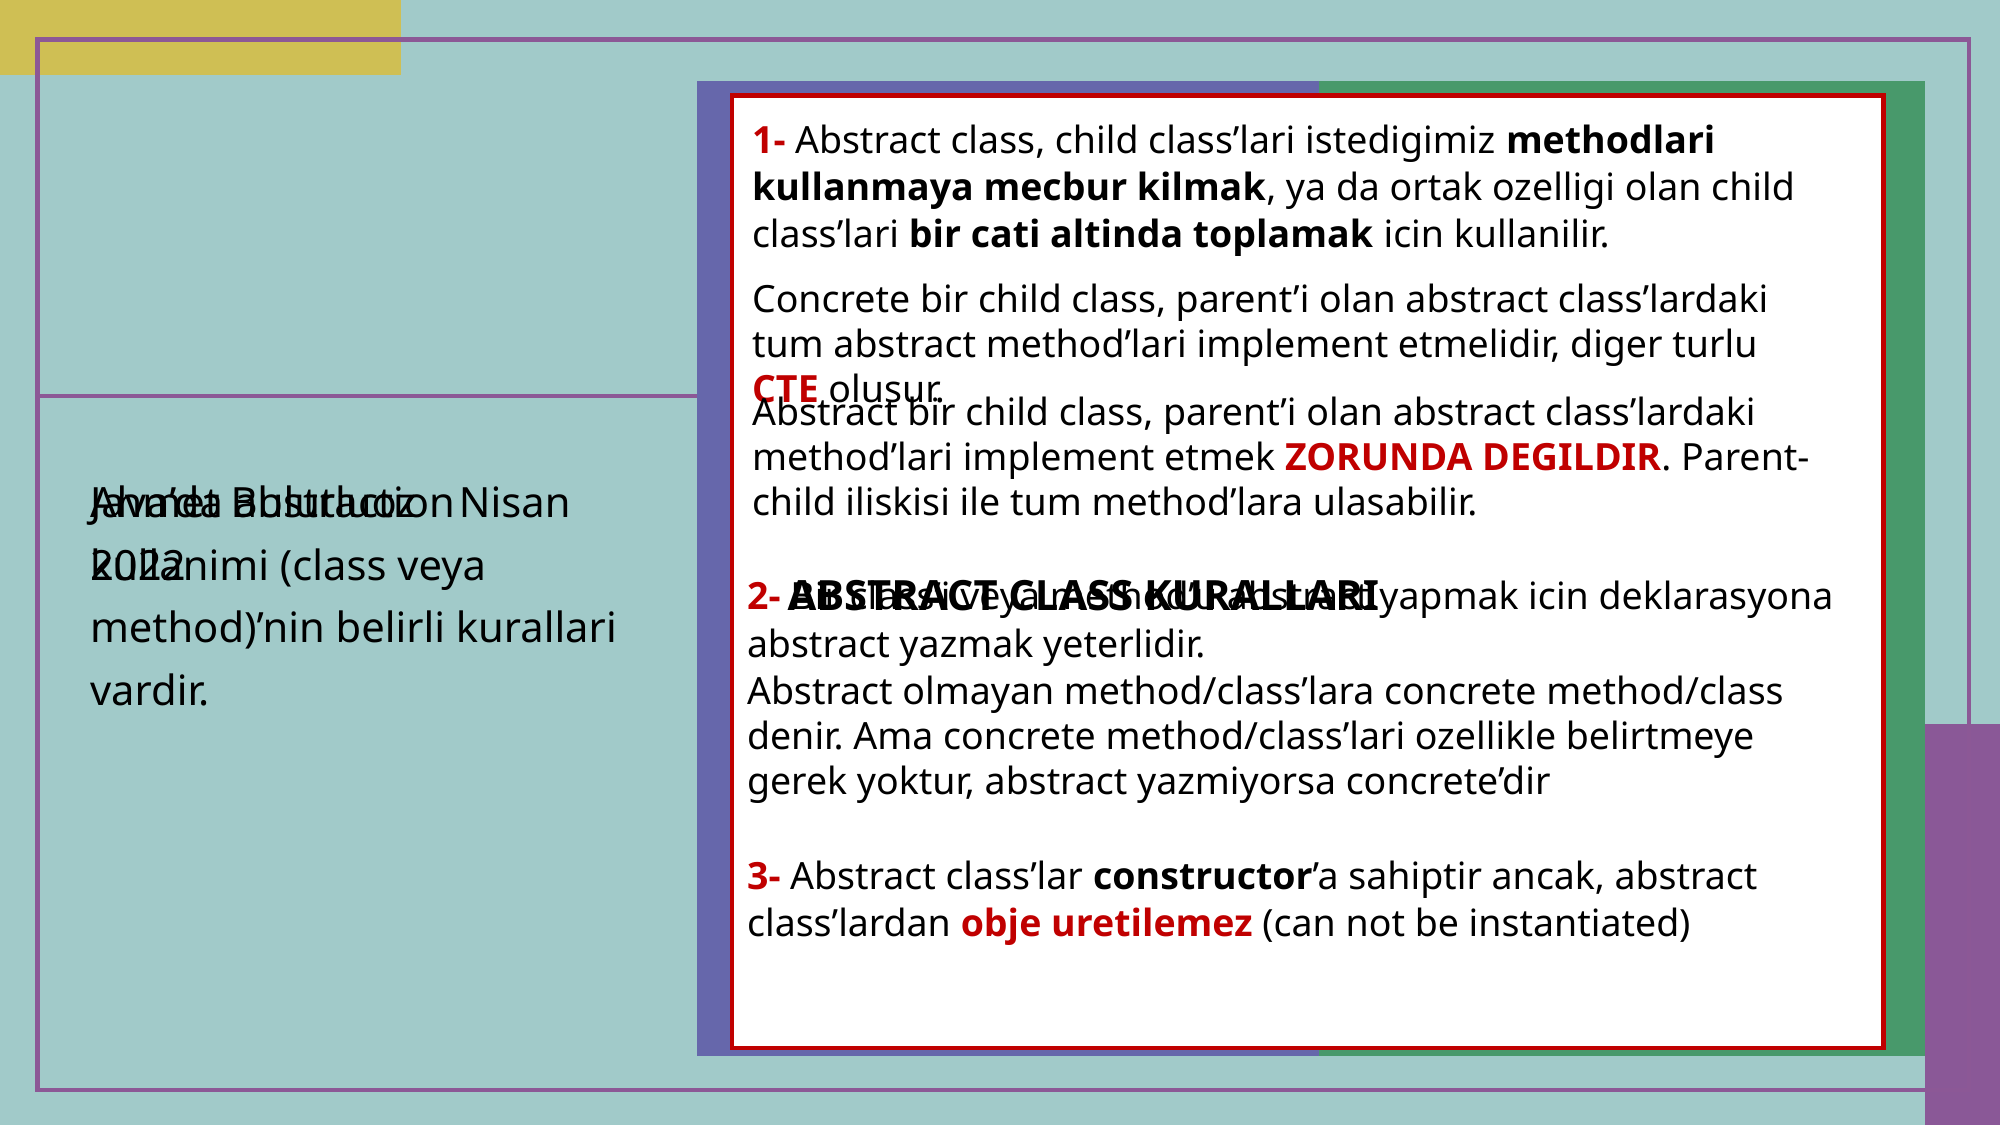

1- Abstract class, child class’lari istedigimiz methodlari kullanmaya mecbur kilmak, ya da ortak ozelligi olan child class’lari bir cati altinda toplamak icin kullanilir.
Abstract class kurallari
Concrete bir child class, parent’i olan abstract class’lardaki tum abstract method’lari implement etmelidir, diger turlu CTE olusur.
Abstract bir child class, parent’i olan abstract class’lardaki method’lari implement etmek ZORUNDA DEGILDIR. Parent-child iliskisi ile tum method’lara ulasabilir.
# Java’da abstraction kullanimi (class veya method)’nin belirli kurallari vardir.
Ahmet Bulutluoz Nisan 2022
2- Bir class’i veya method’u abstract yapmak icin deklarasyona abstract yazmak yeterlidir.
Abstract olmayan method/class’lara concrete method/class denir. Ama concrete method/class’lari ozellikle belirtmeye gerek yoktur, abstract yazmiyorsa concrete’dir
3- Abstract class’lar constructor’a sahiptir ancak, abstract class’lardan obje uretilemez (can not be instantiated)